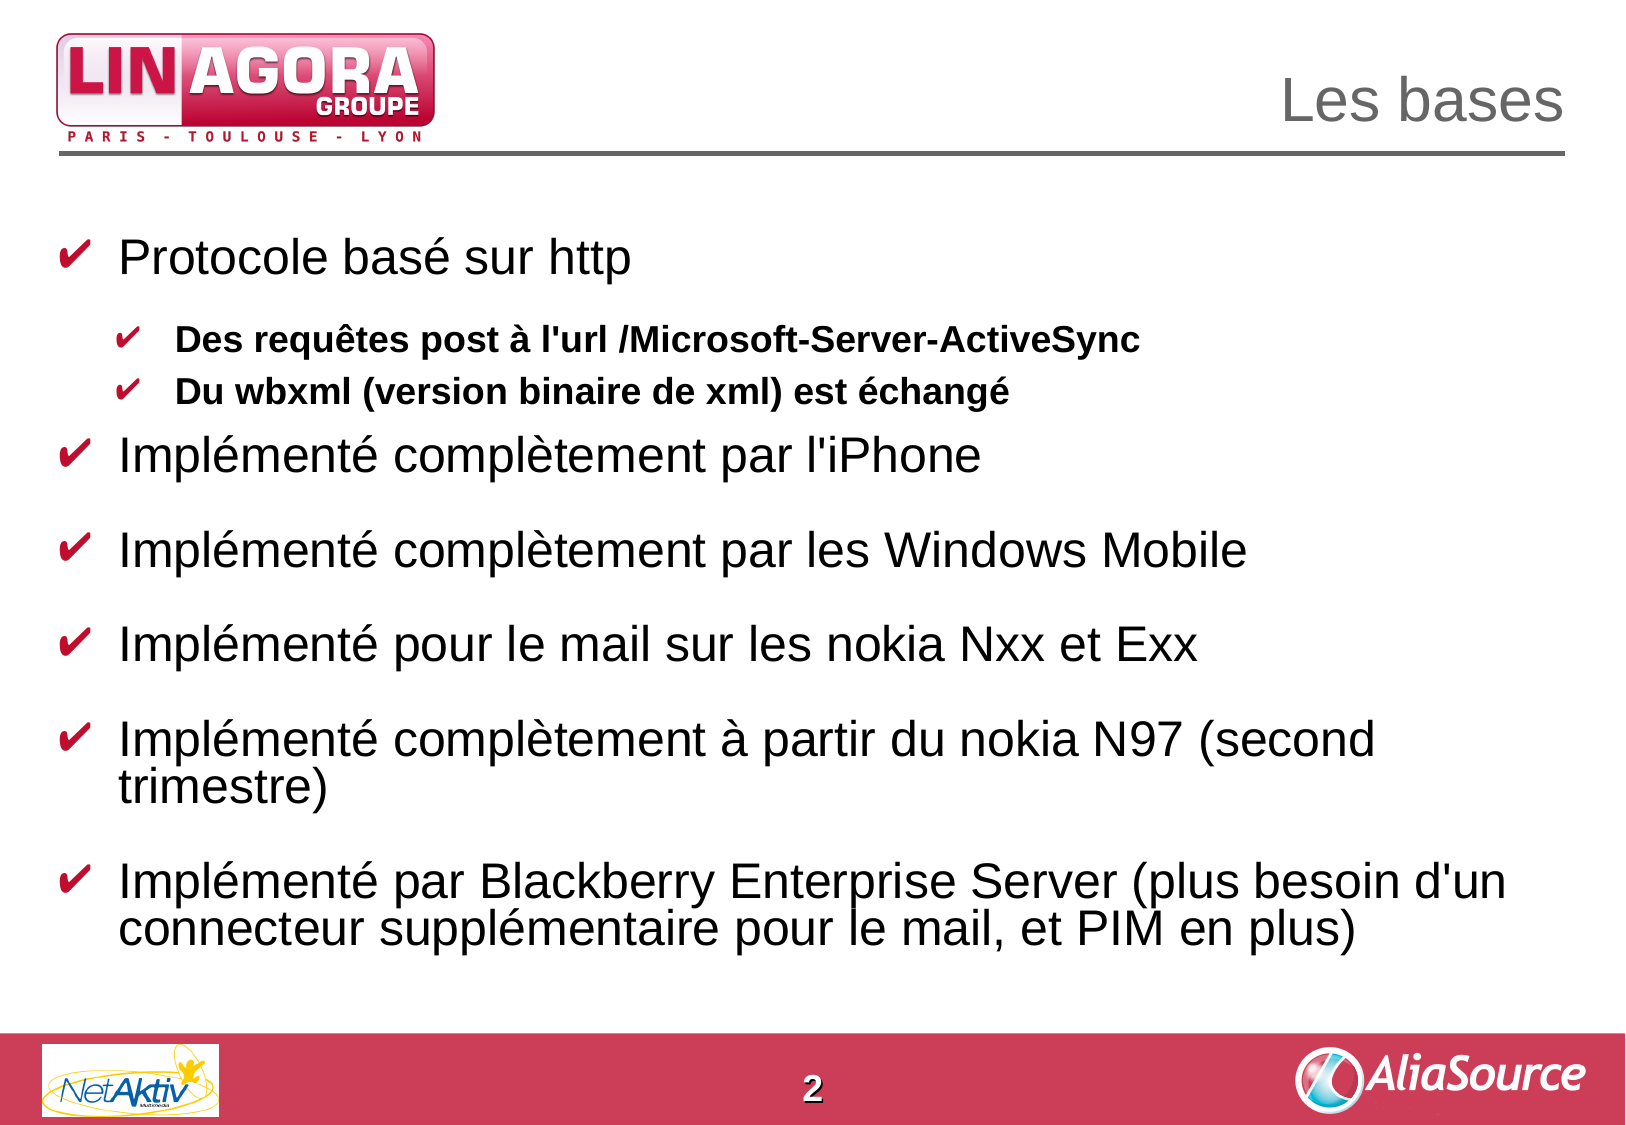

# Les bases
Protocole basé sur http
Des requêtes post à l'url /Microsoft-Server-ActiveSync
Du wbxml (version binaire de xml) est échangé
Implémenté complètement par l'iPhone
Implémenté complètement par les Windows Mobile
Implémenté pour le mail sur les nokia Nxx et Exx
Implémenté complètement à partir du nokia N97 (second trimestre)
Implémenté par Blackberry Enterprise Server (plus besoin d'un connecteur supplémentaire pour le mail, et PIM en plus)